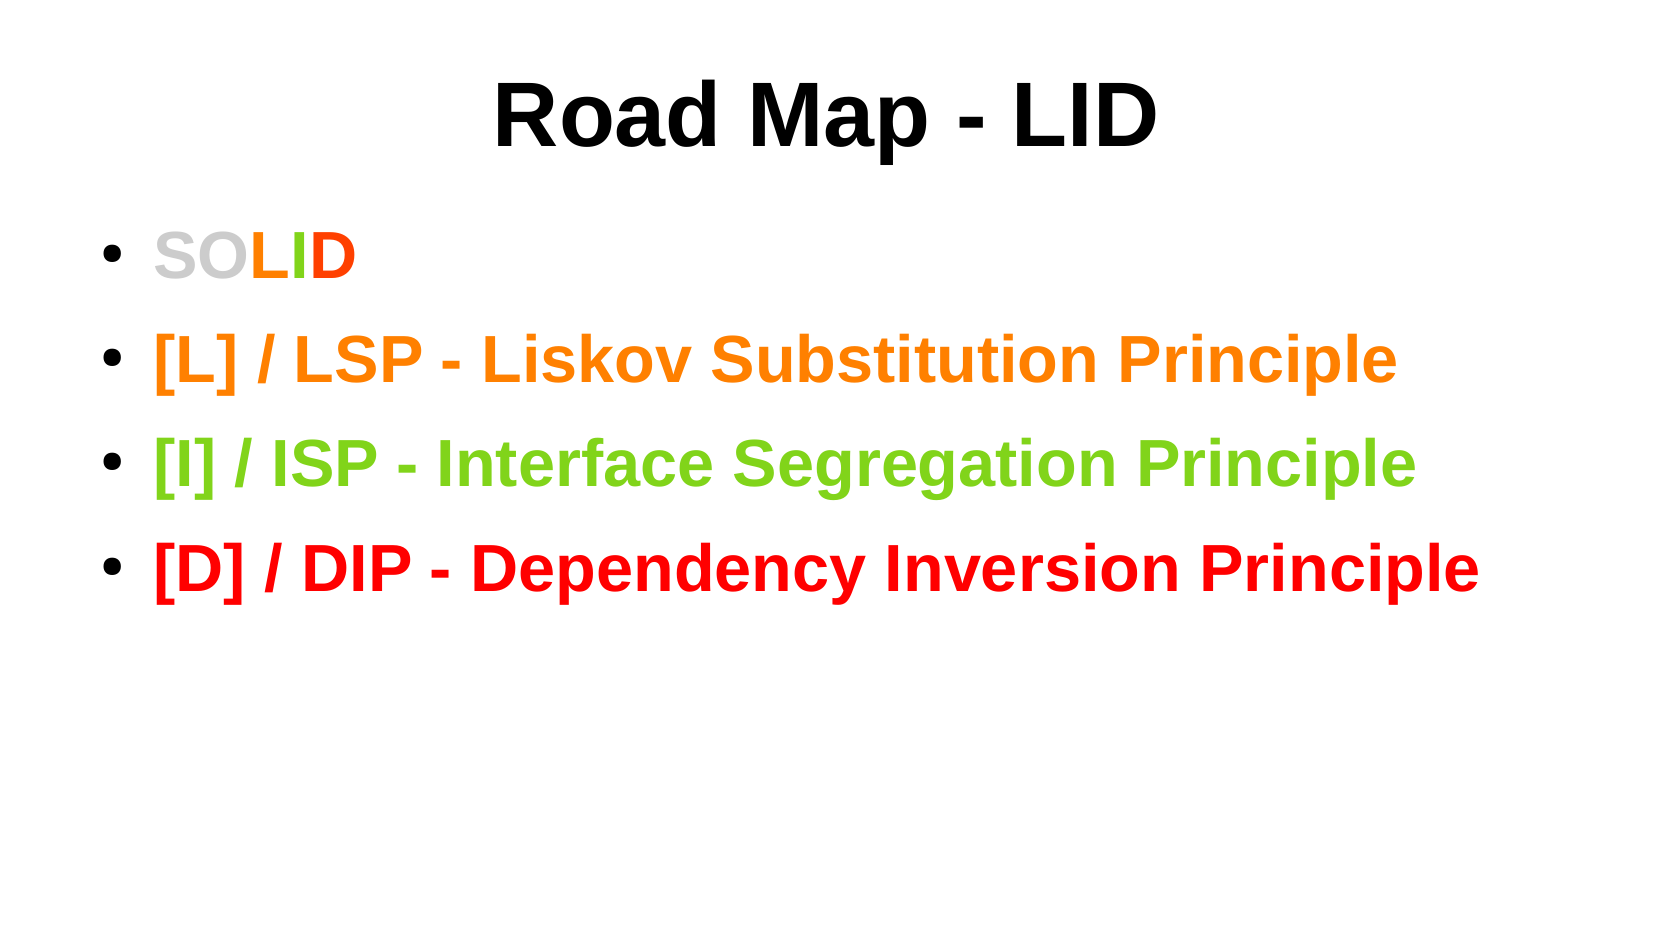

# Road Map - LID
SOLID
[L] / LSP - Liskov Substitution Principle
[I] / ISP - Interface Segregation Principle
[D] / DIP - Dependency Inversion Principle